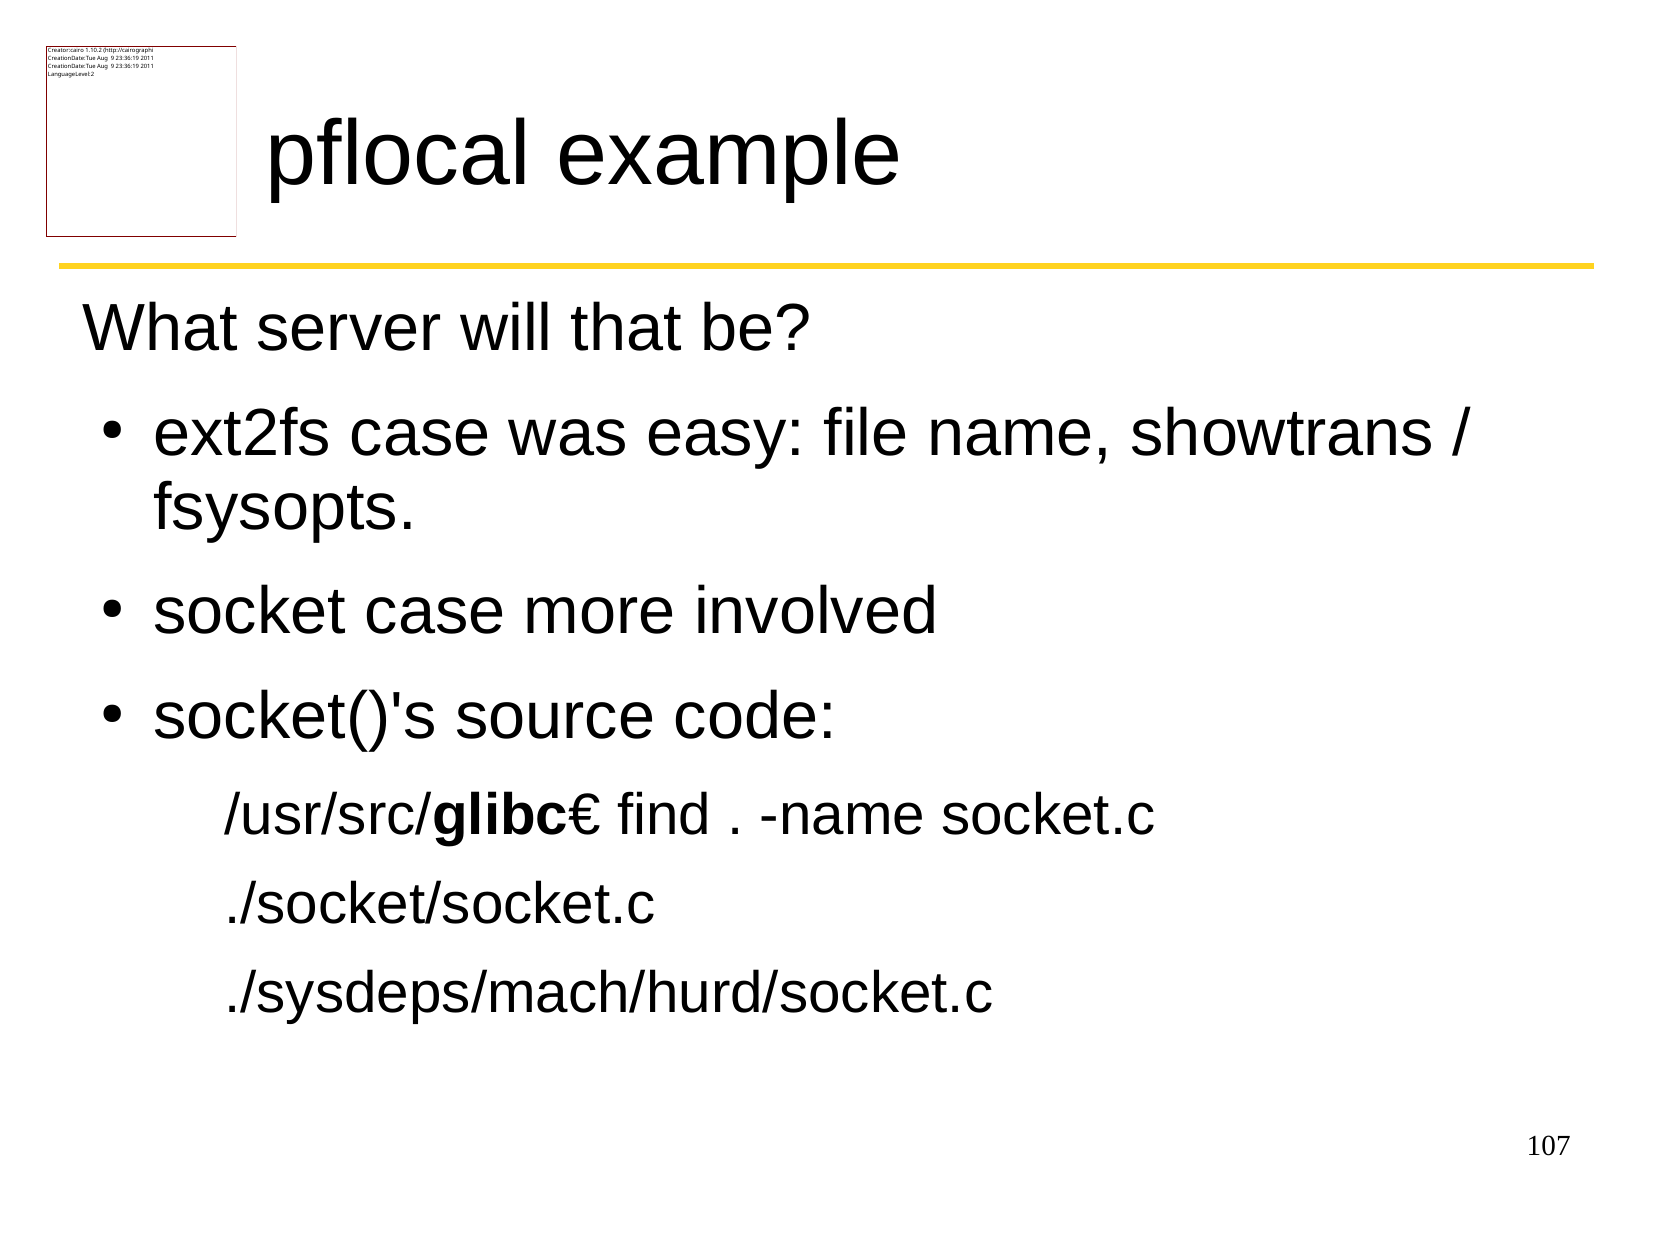

# pflocal example
What server will that be?
ext2fs case was easy: file name, showtrans / fsysopts.
socket case more involved
socket()'s source code:
/usr/src/glibc€ find . -name socket.c
./socket/socket.c
./sysdeps/mach/hurd/socket.c
107